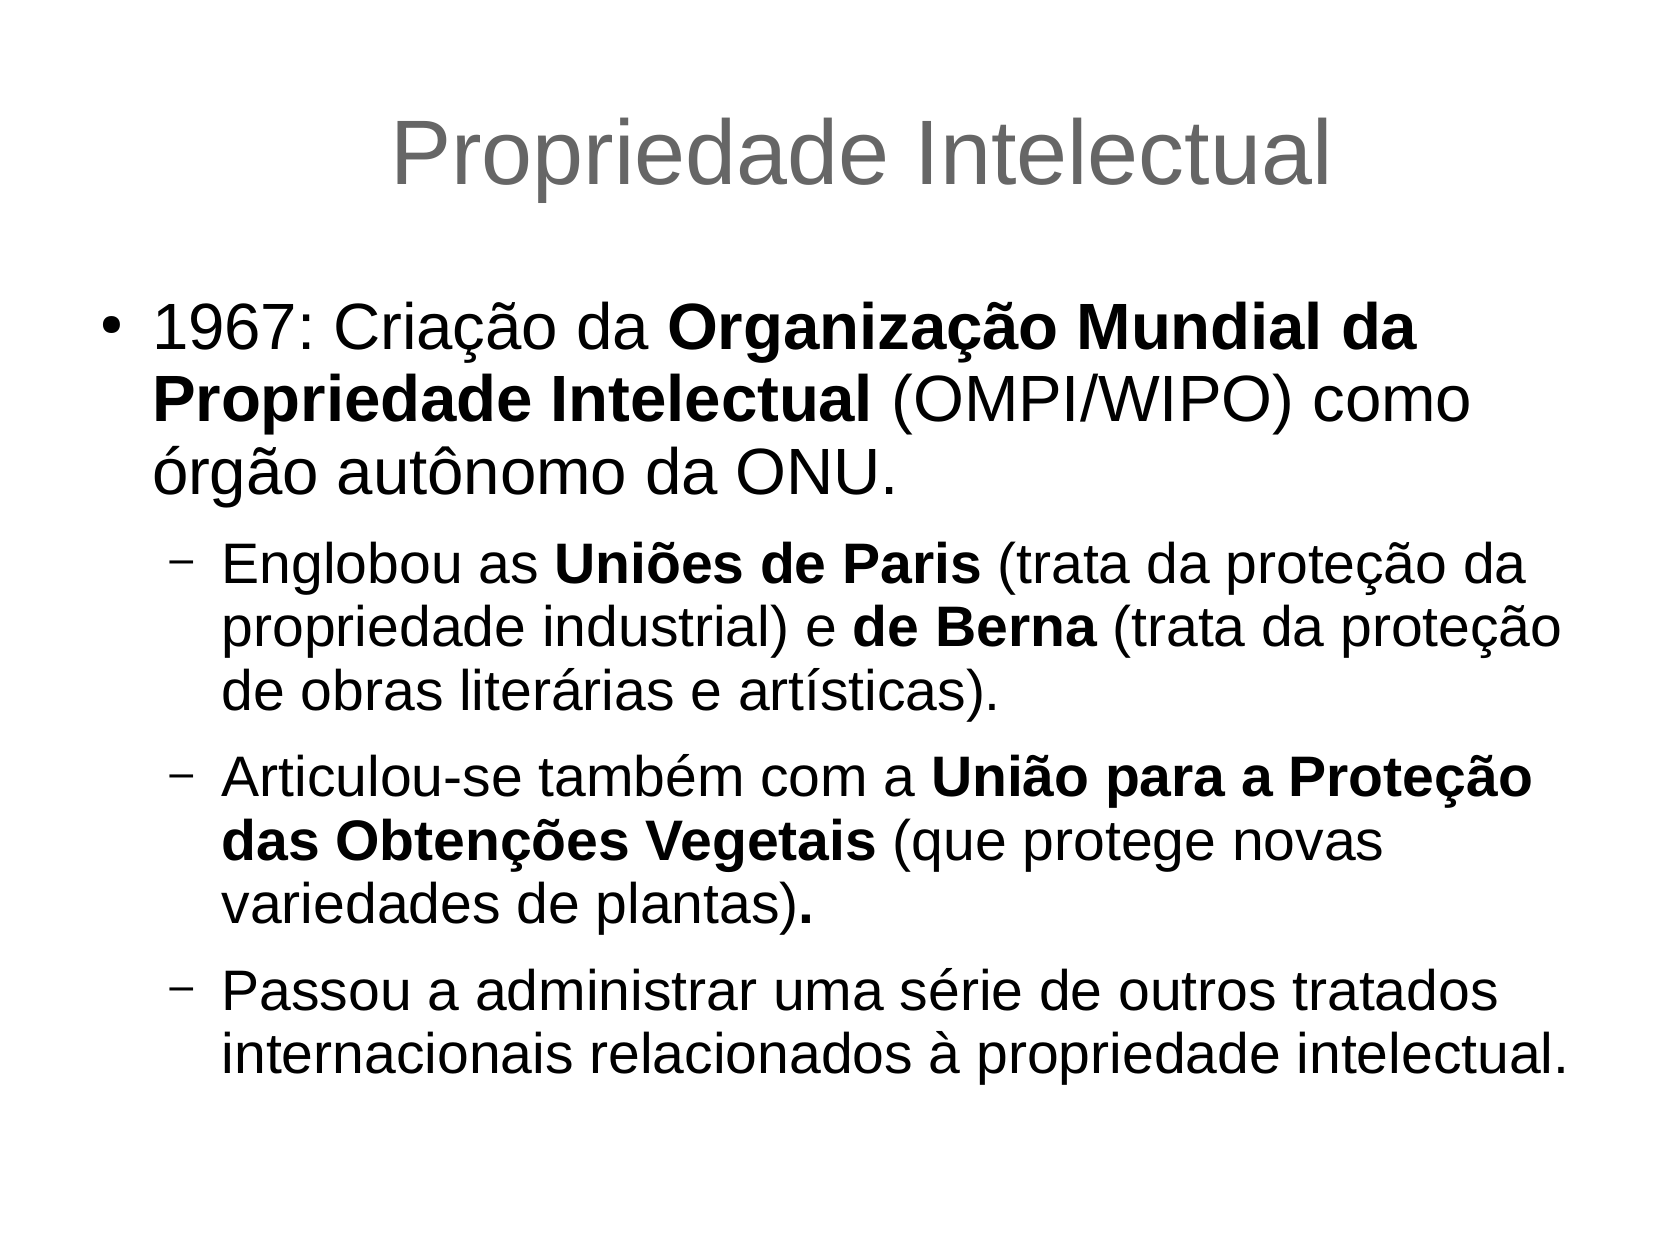

# Propriedade Intelectual
1967: Criação da Organização Mundial da Propriedade Intelectual (OMPI/WIPO) como órgão autônomo da ONU.
Englobou as Uniões de Paris (trata da proteção da propriedade industrial) e de Berna (trata da proteção de obras literárias e artísticas).
Articulou-se também com a União para a Proteção das Obtenções Vegetais (que protege novas variedades de plantas).
Passou a administrar uma série de outros tratados internacionais relacionados à propriedade intelectual.